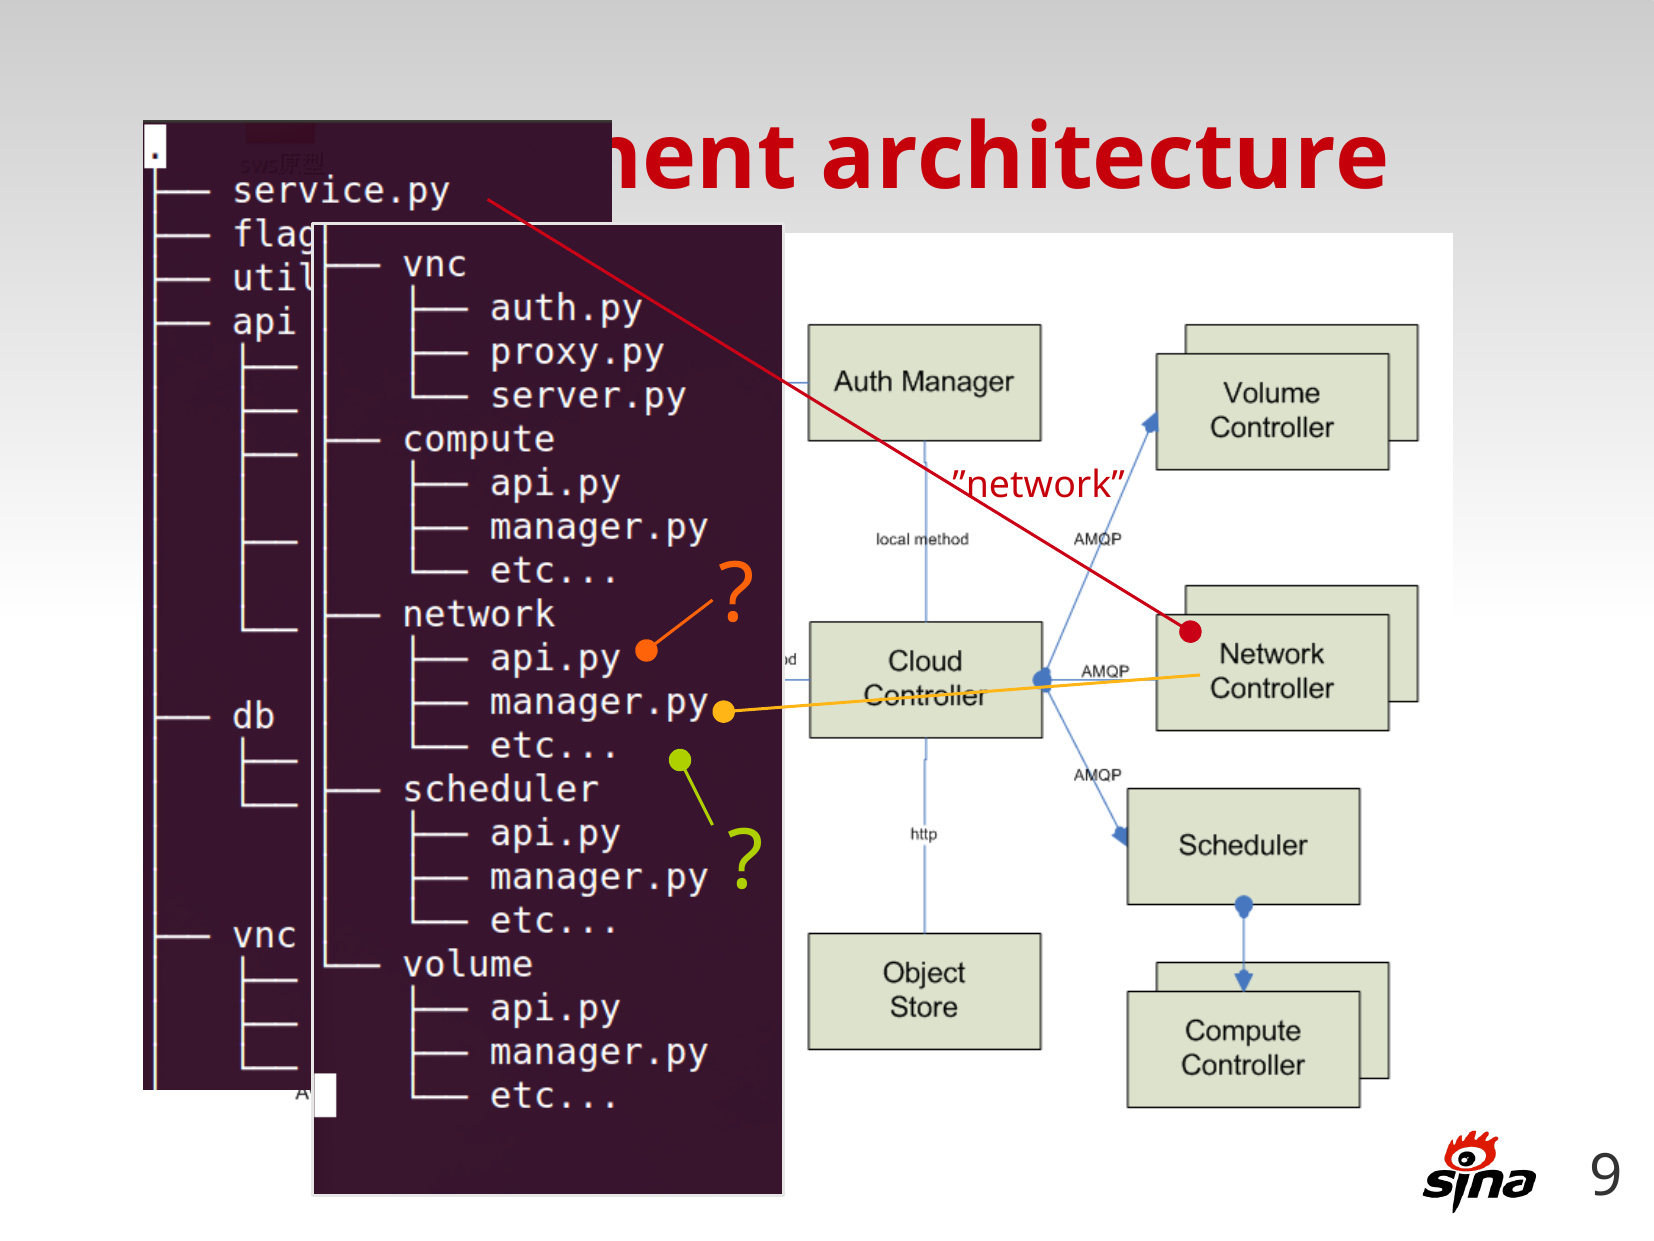

# Component architecture
”network”
?
?
9